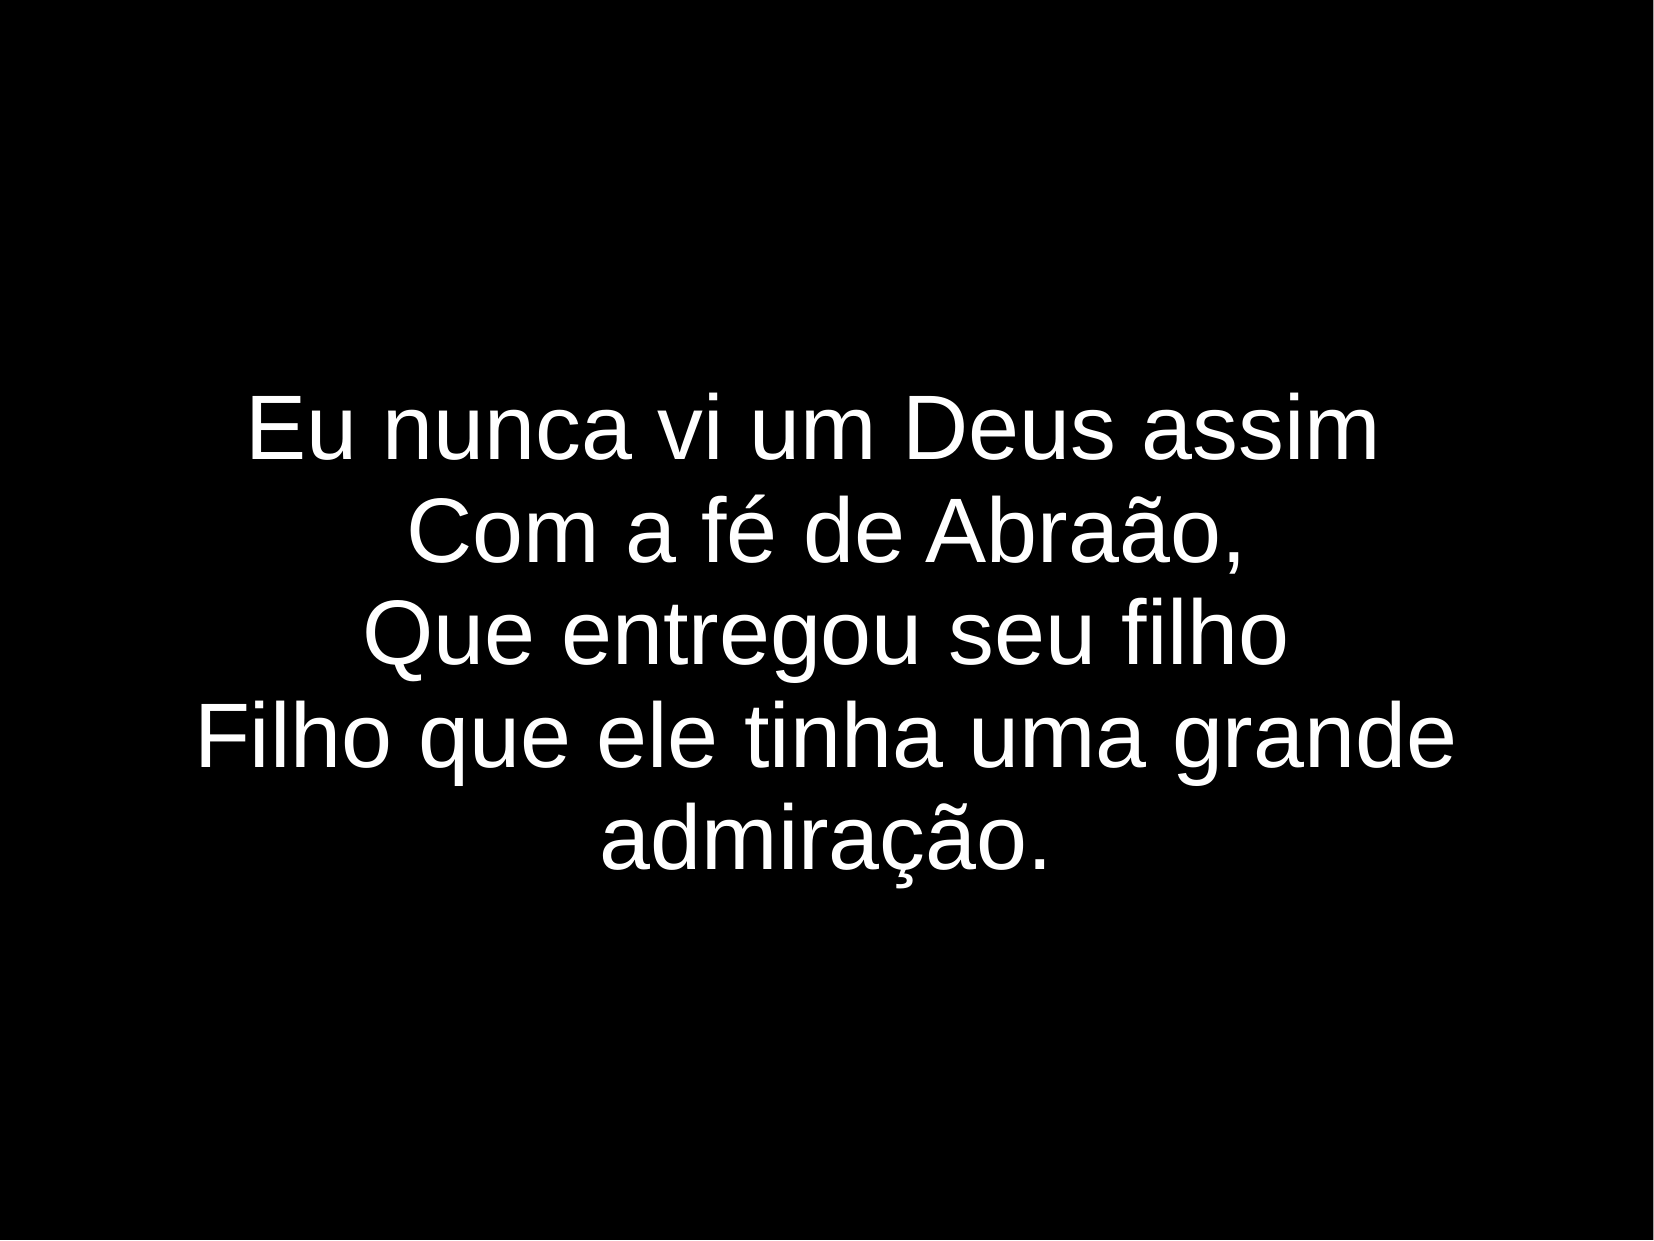

# Eu nunca vi um Deus assim
Com a fé de Abraão,
Que entregou seu filho
Filho que ele tinha uma grande admiração.